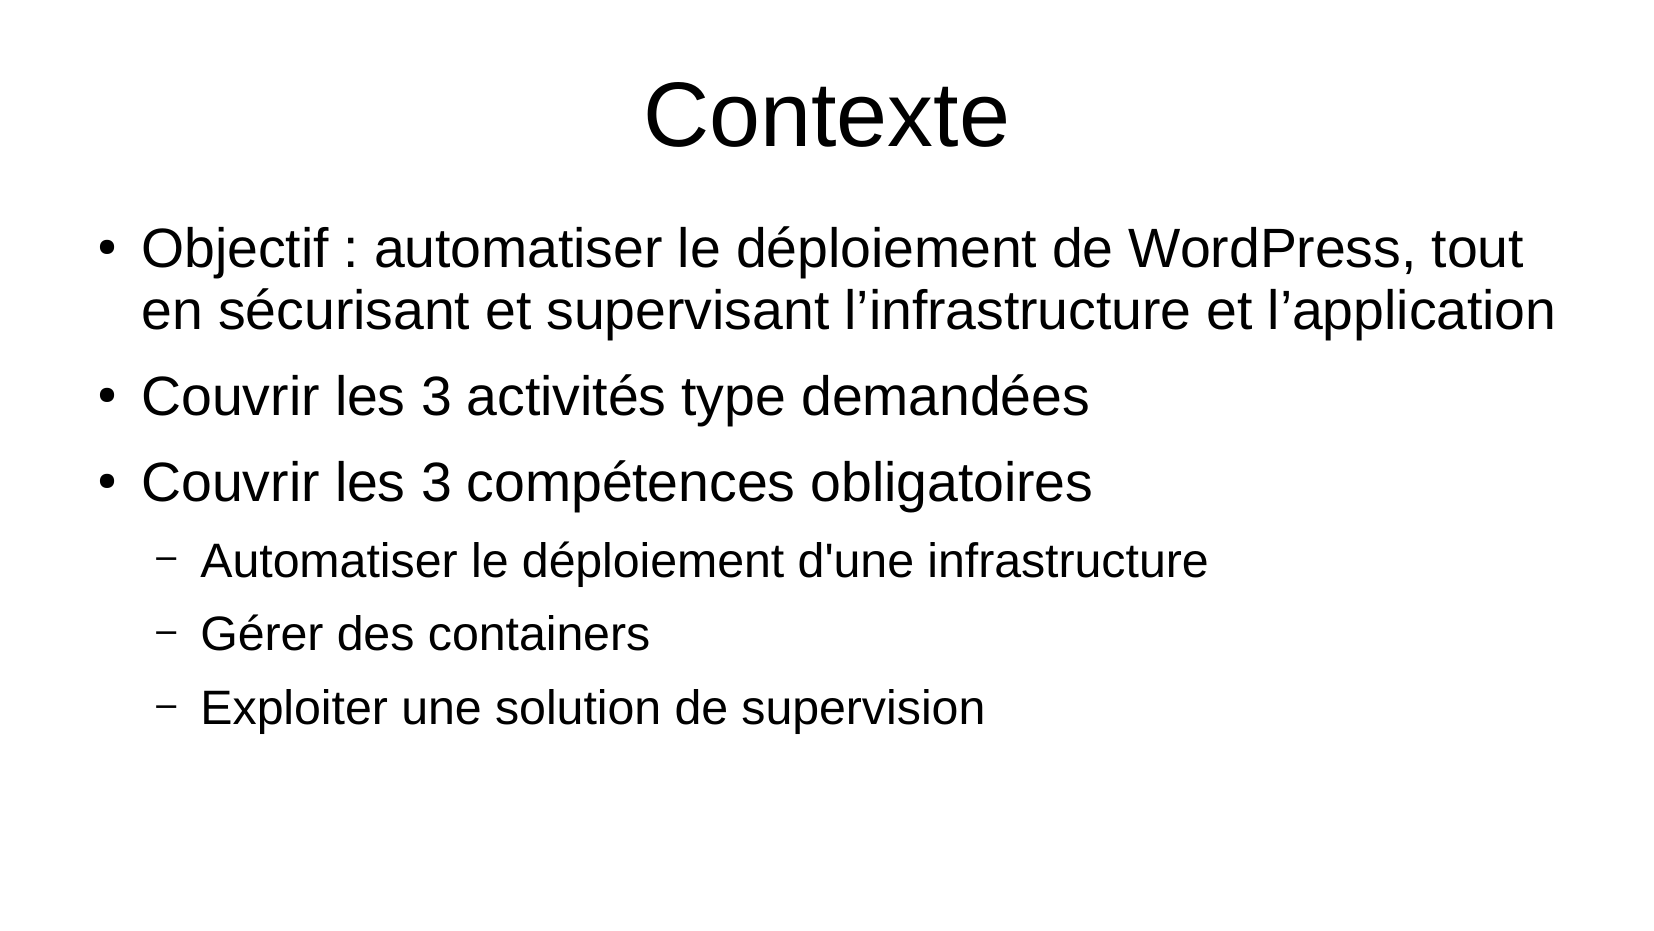

# Contexte
Objectif : automatiser le déploiement de WordPress, tout en sécurisant et supervisant l’infrastructure et l’application
Couvrir les 3 activités type demandées
Couvrir les 3 compétences obligatoires
Automatiser le déploiement d'une infrastructure
Gérer des containers
Exploiter une solution de supervision